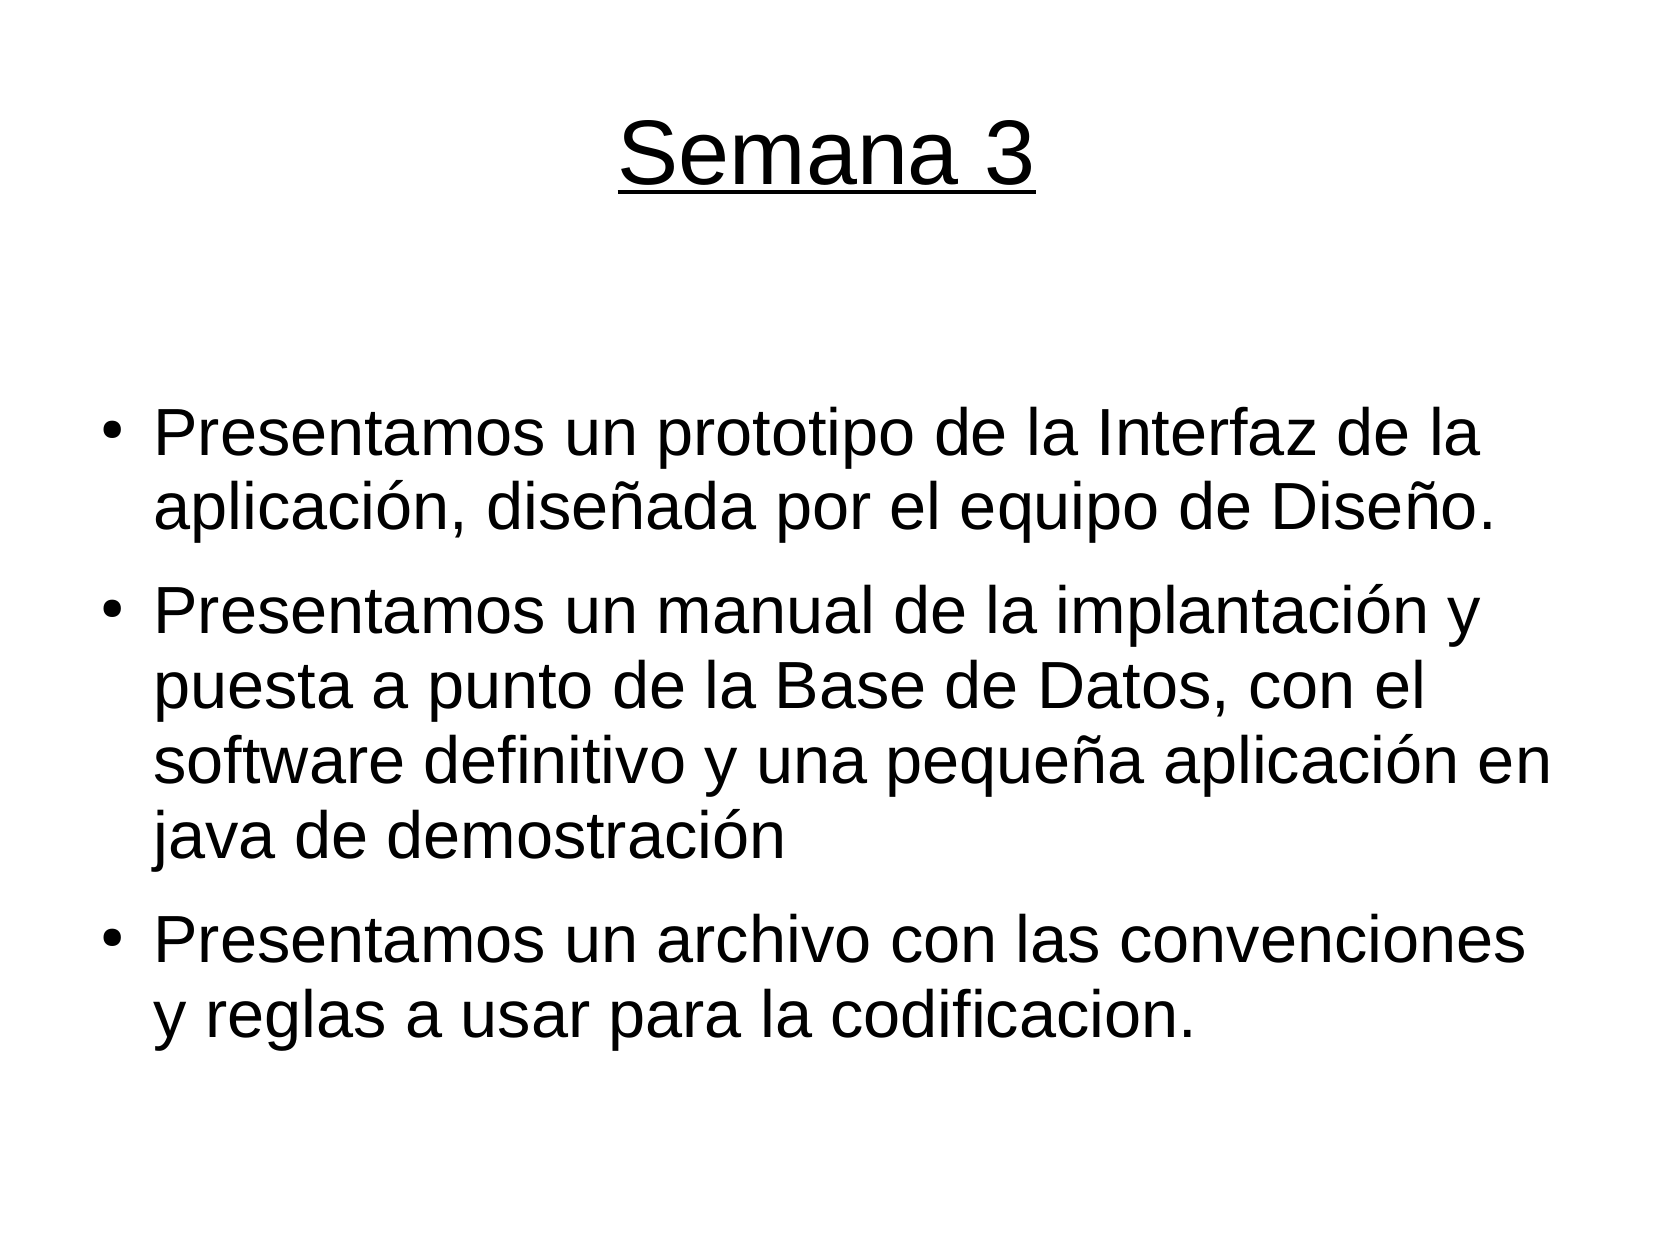

# Semana 3
Presentamos un prototipo de la Interfaz de la aplicación, diseñada por el equipo de Diseño.
Presentamos un manual de la implantación y puesta a punto de la Base de Datos, con el software definitivo y una pequeña aplicación en java de demostración
Presentamos un archivo con las convenciones y reglas a usar para la codificacion.